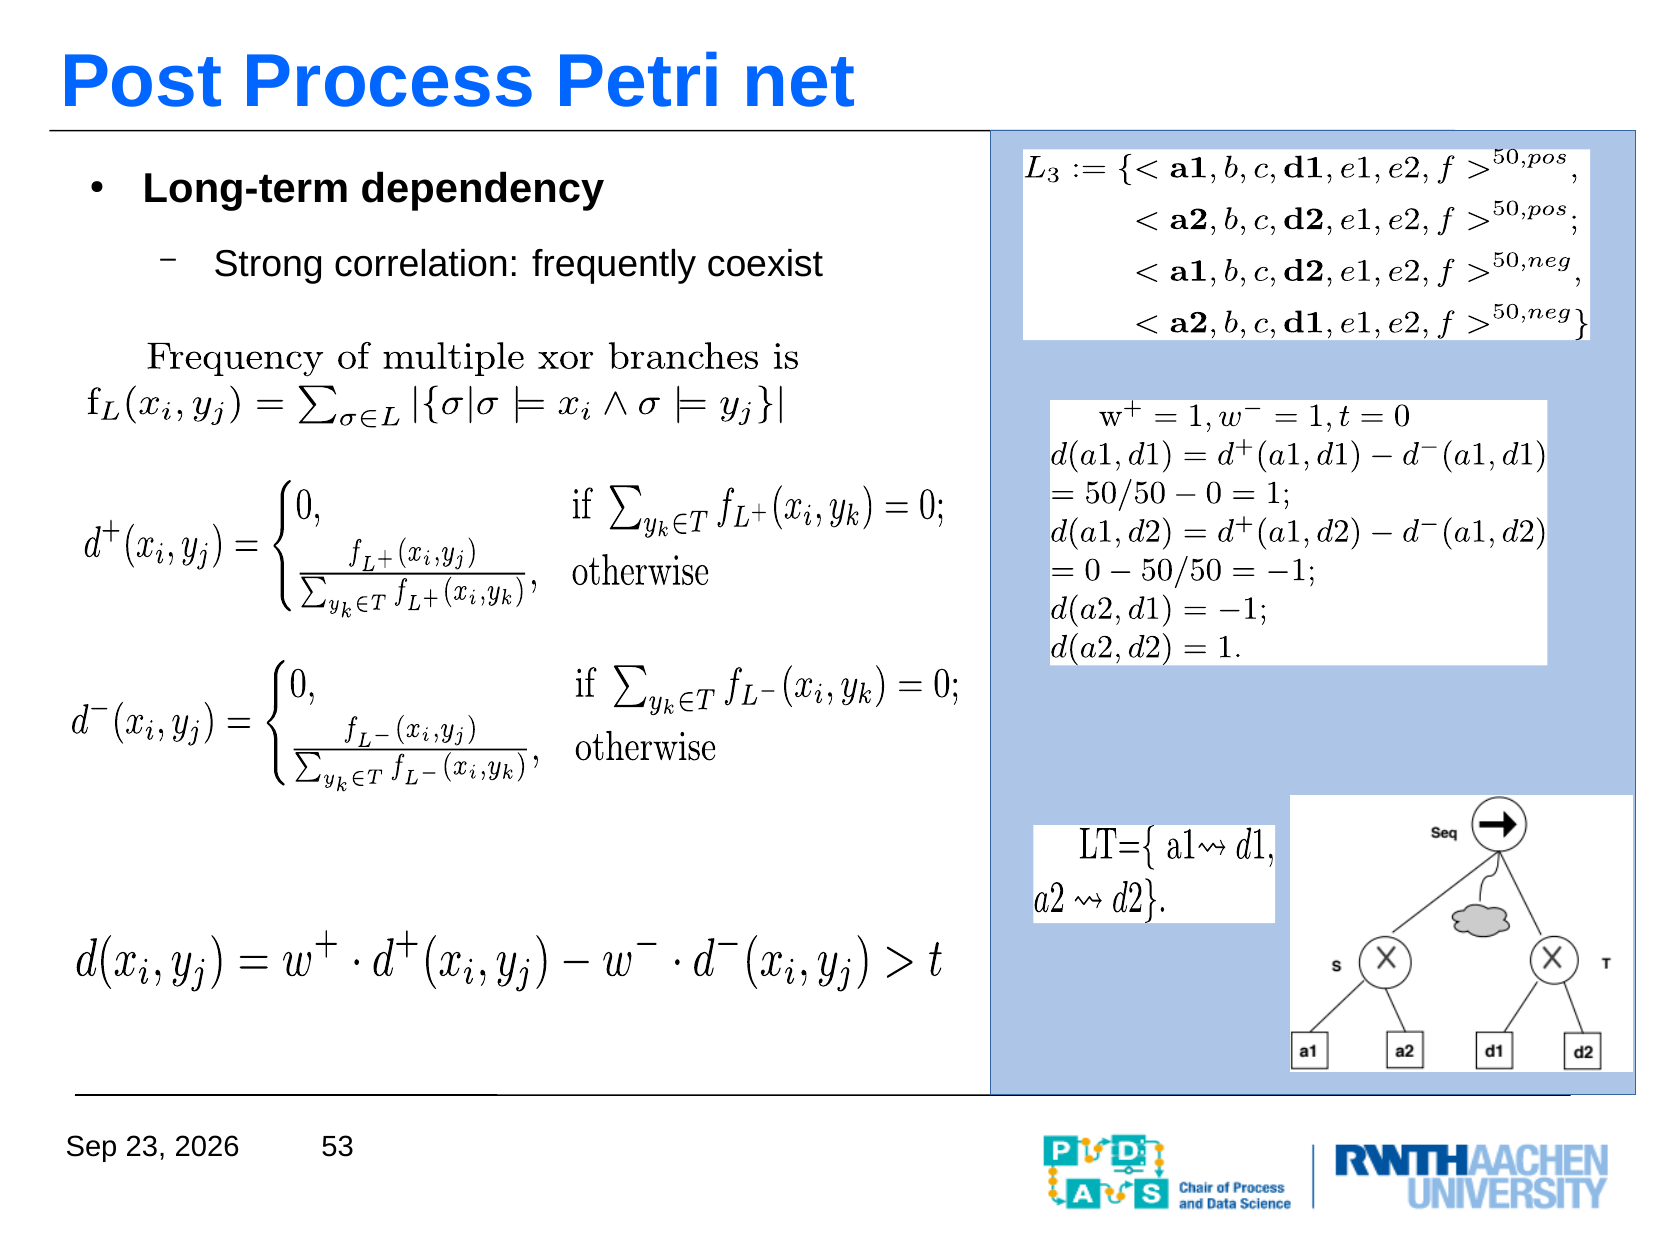

# Post Process Petri net
Long-term dependency
Strong correlation: frequently coexist